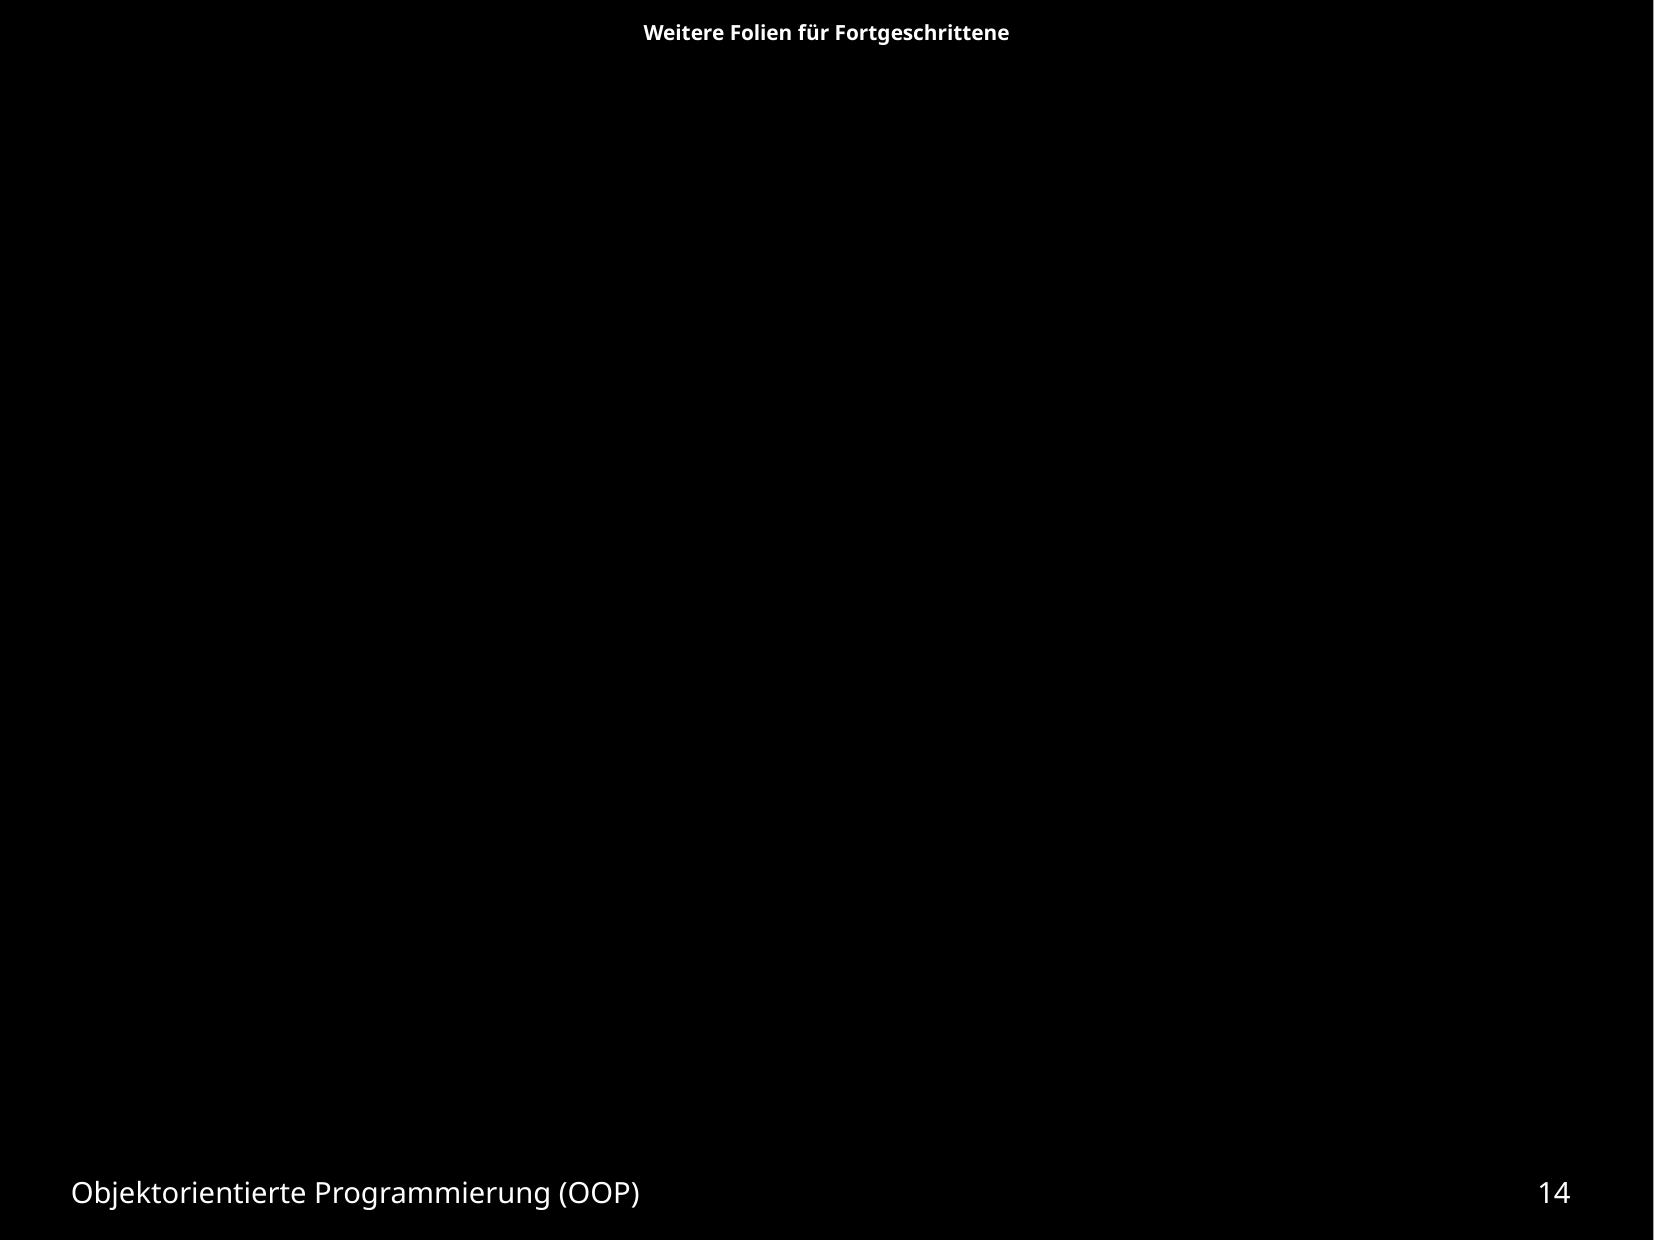

# Weitere Folien für Fortgeschrittene
Objektorientierte Programmierung (OOP)
14